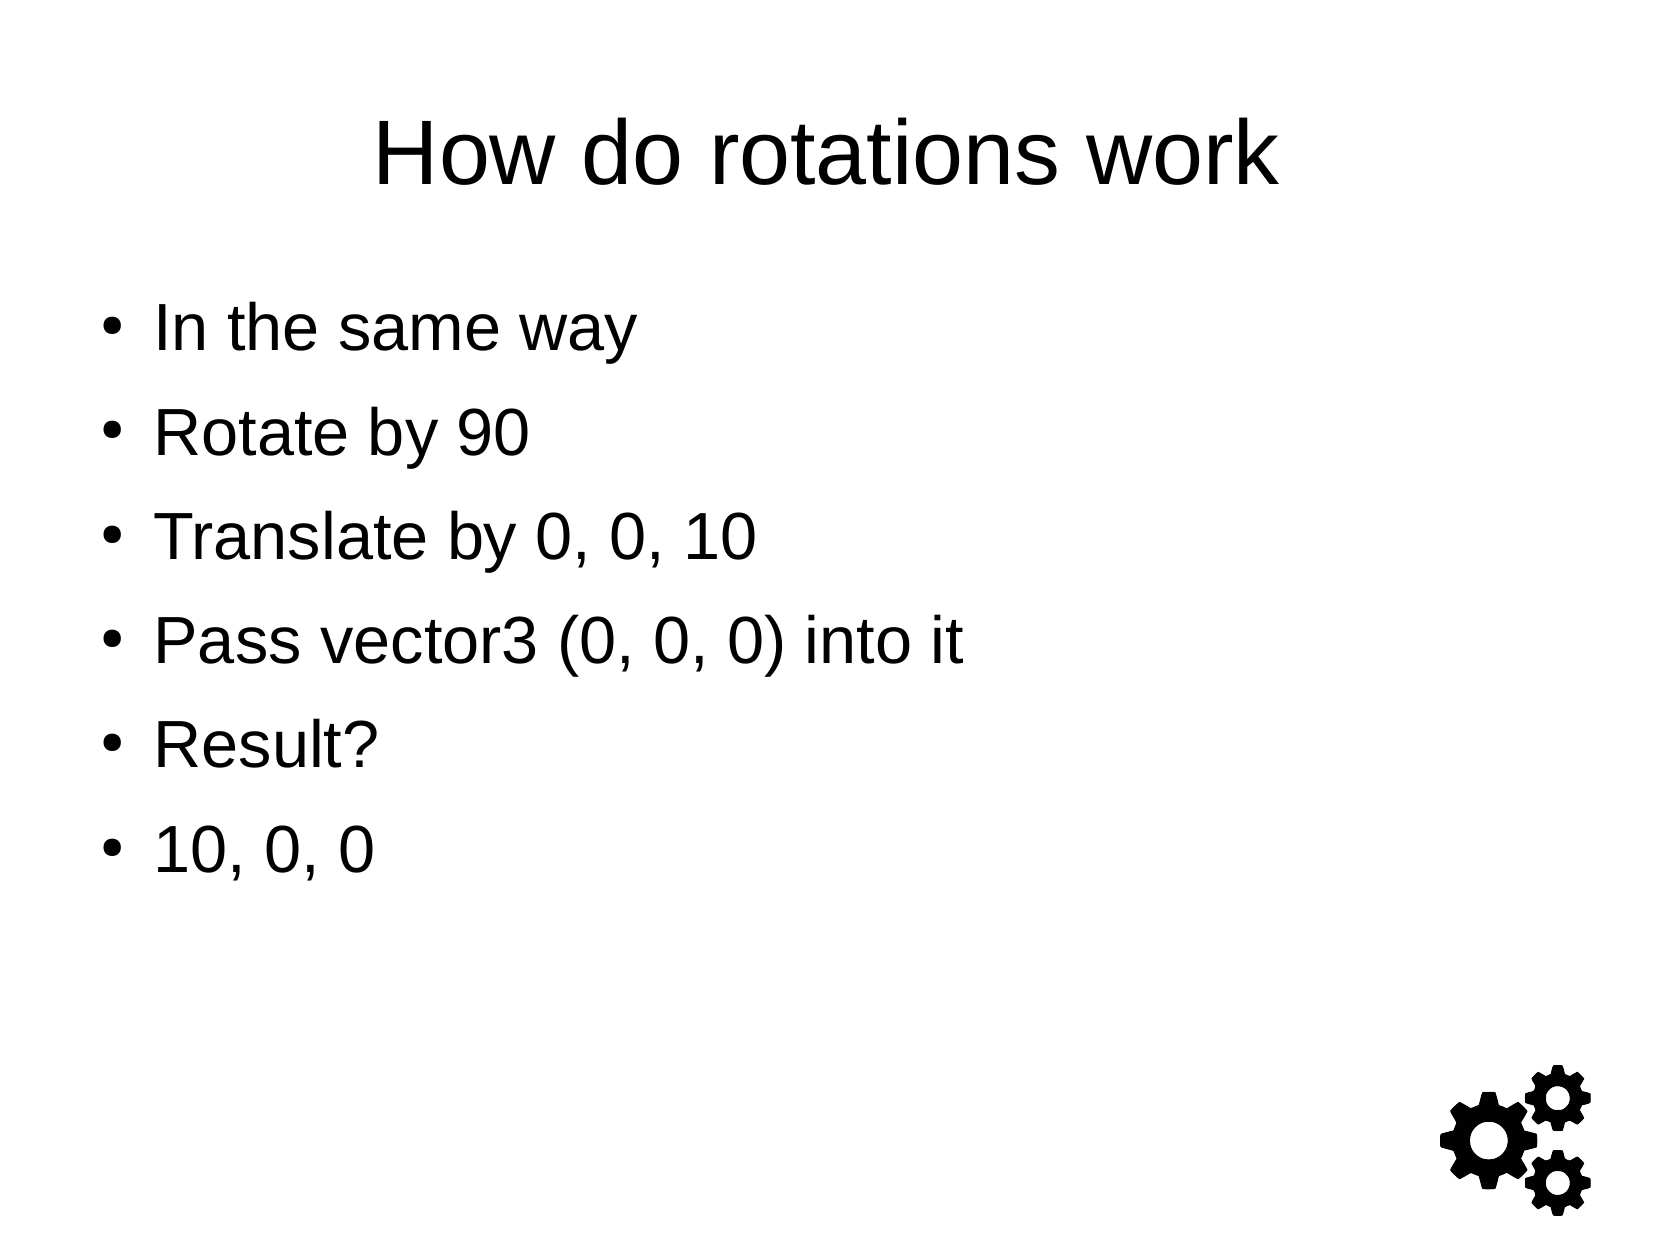

# How do rotations work
In the same way
Rotate by 90
Translate by 0, 0, 10
Pass vector3 (0, 0, 0) into it
Result?
10, 0, 0